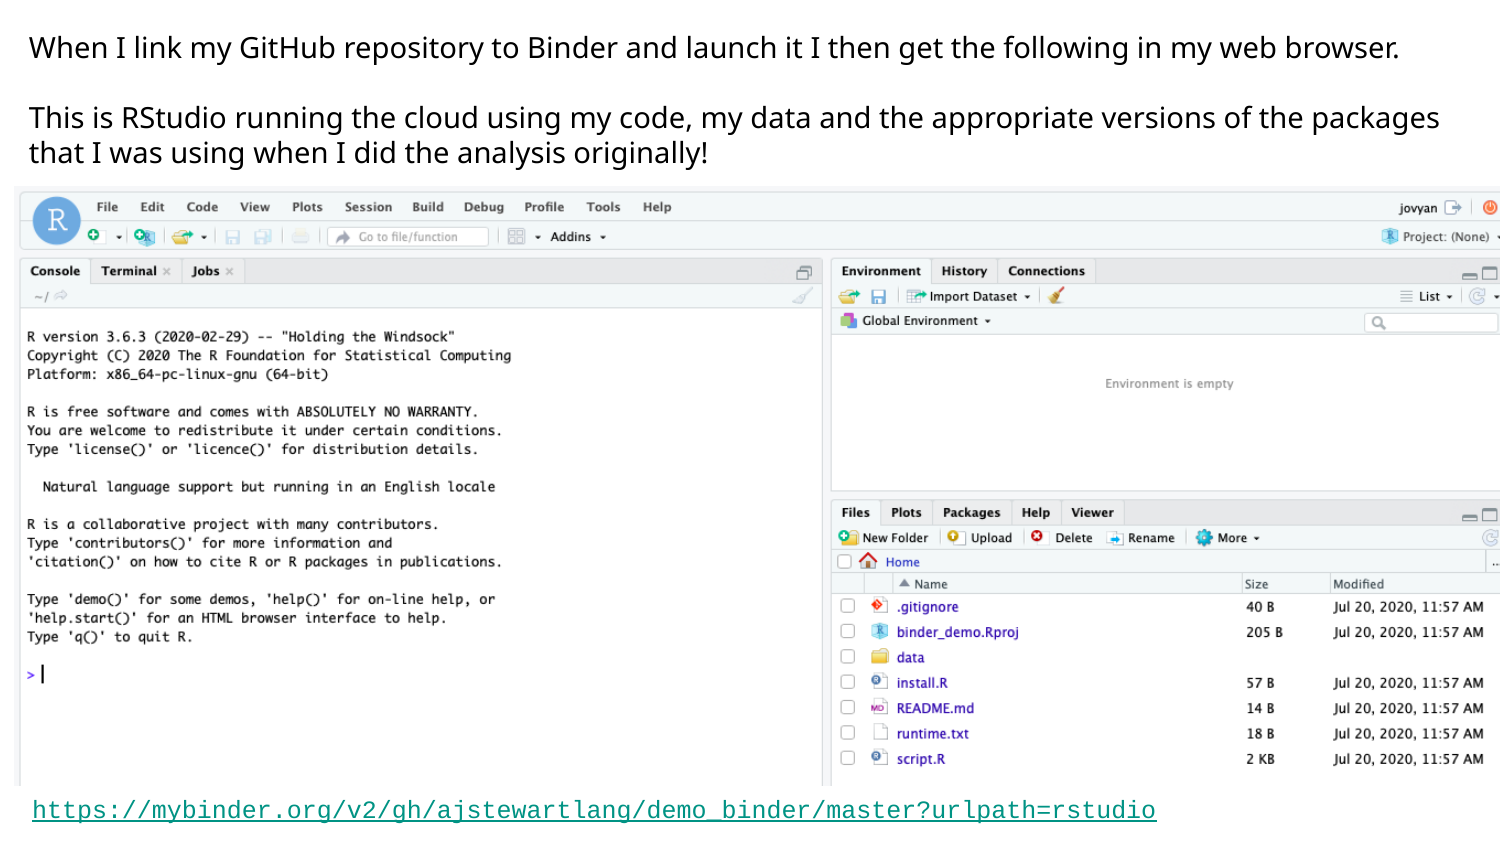

When I link my GitHub repository to Binder and launch it I then get the following in my web browser.
This is RStudio running the cloud using my code, my data and the appropriate versions of the packages that I was using when I did the analysis originally!
https://mybinder.org/v2/gh/ajstewartlang/demo_binder/master?urlpath=rstudio